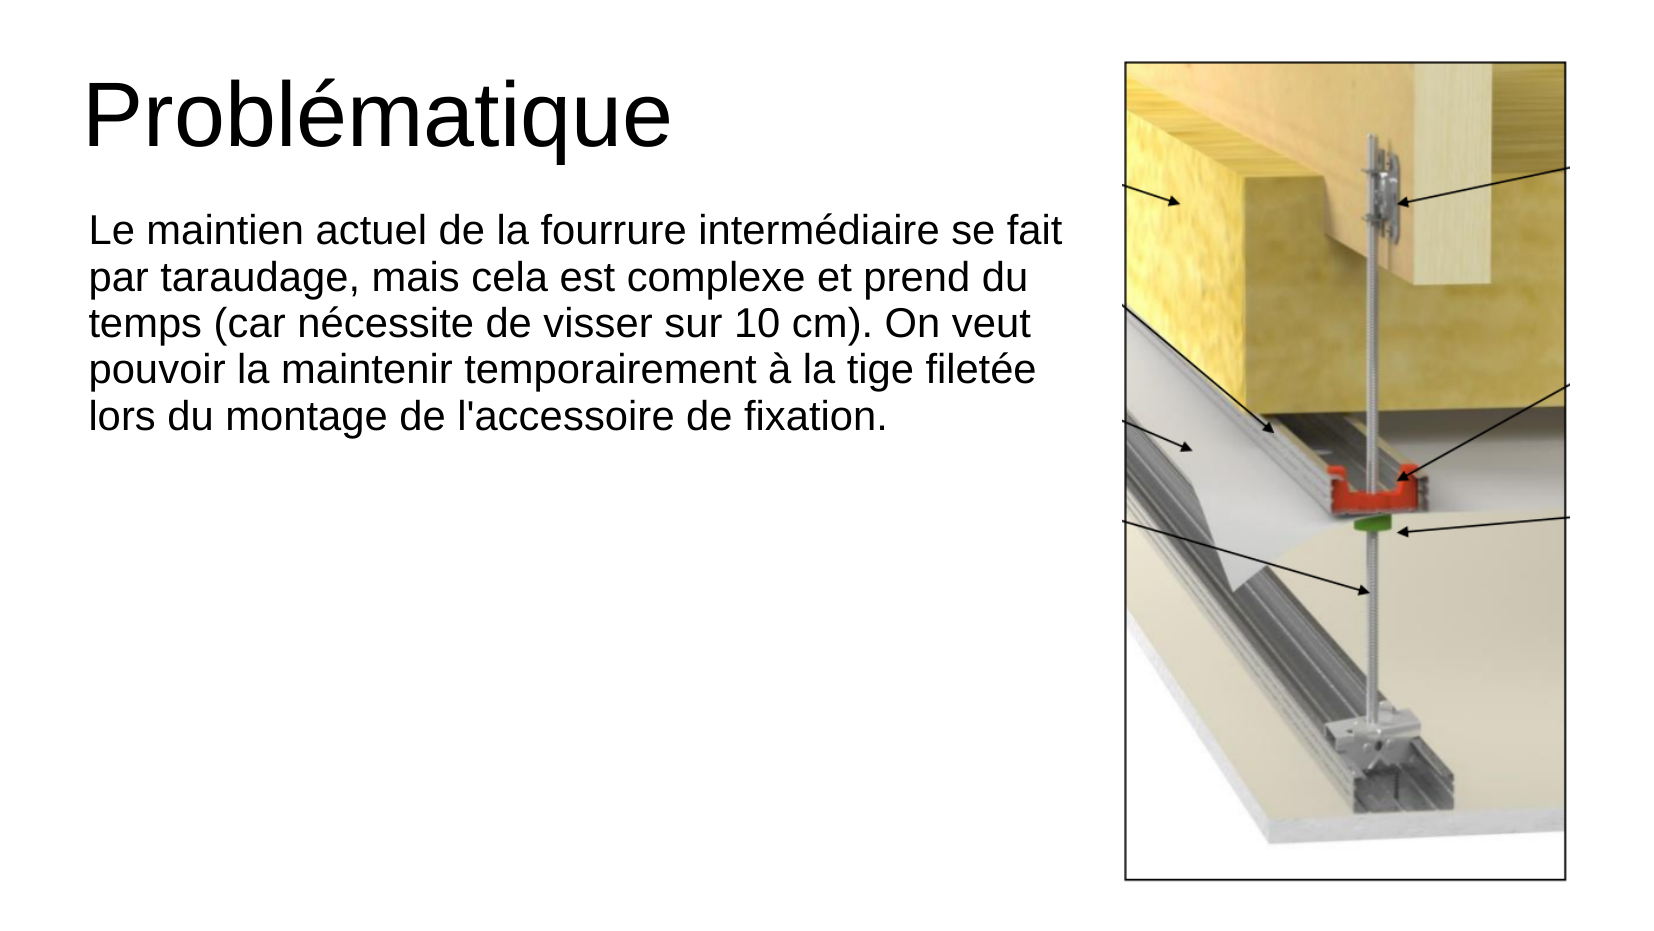

# Problématique
Le maintien actuel de la fourrure intermédiaire se fait par taraudage, mais cela est complexe et prend du temps (car nécessite de visser sur 10 cm). On veut pouvoir la maintenir temporairement à la tige filetée lors du montage de l'accessoire de fixation.